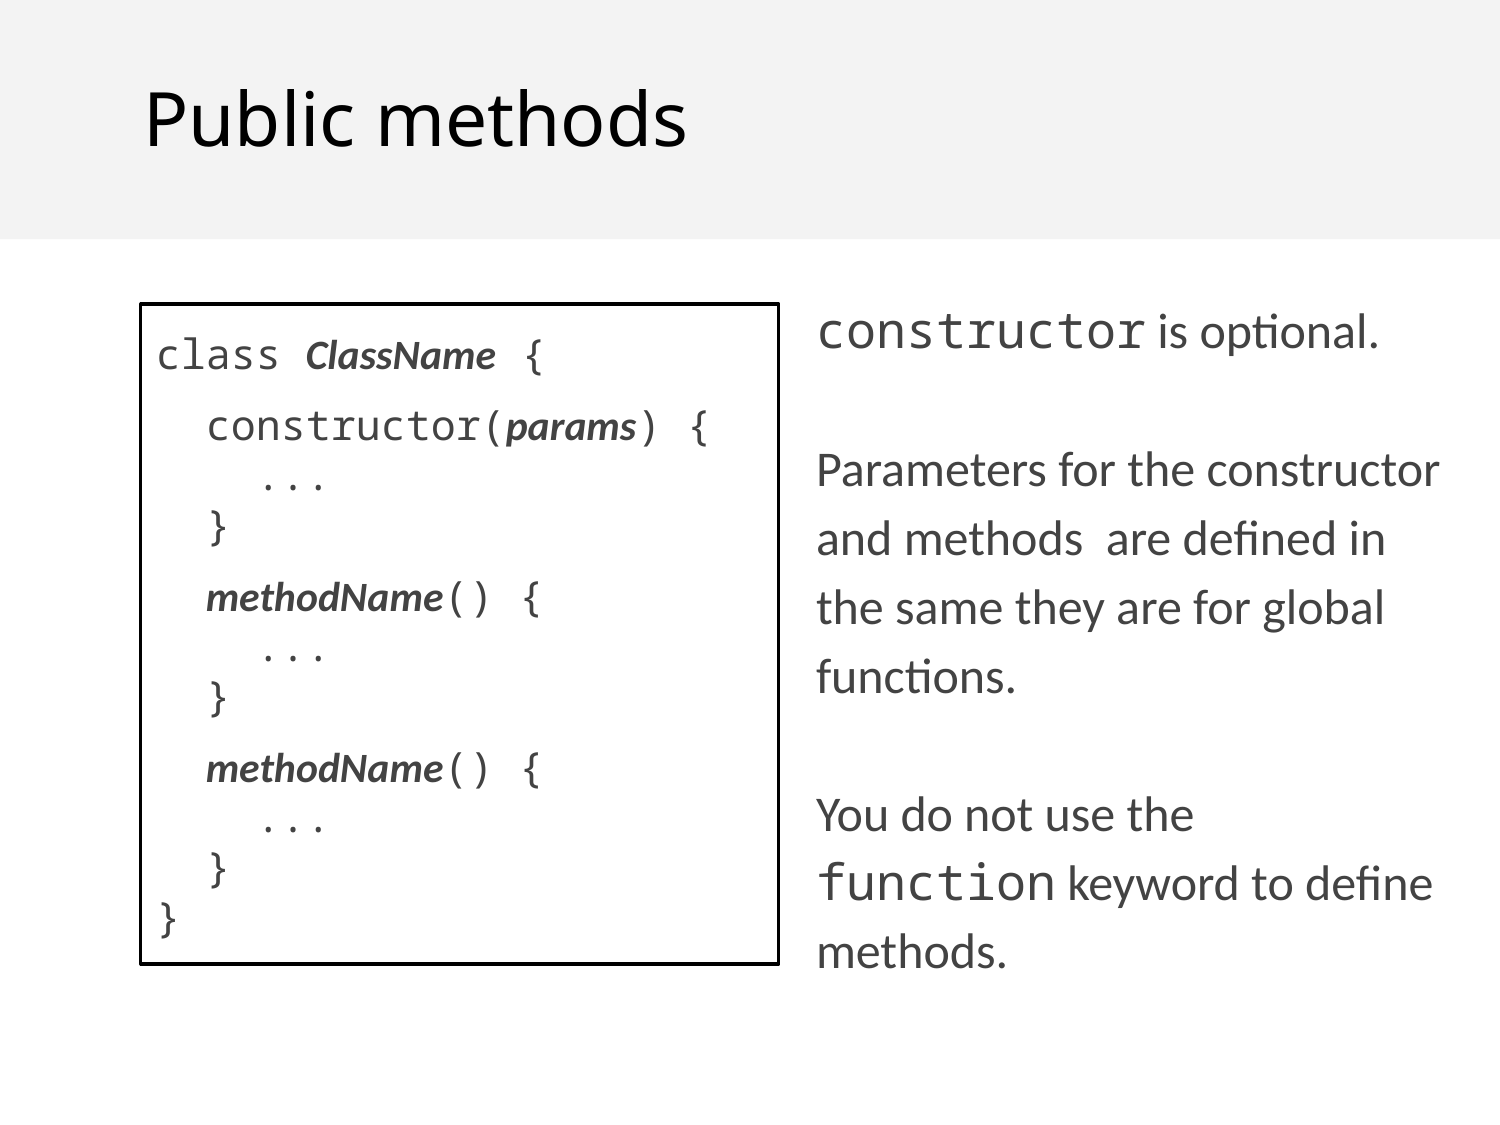

# Public methods
class ClassName {
 constructor(params) {
 ...
 }
 methodName() {
 ...
 }
 methodName() {
 ...
 }
}
constructor is optional.
Parameters for the constructor and methods are defined in the same they are for global functions.
You do not use the function keyword to define methods.